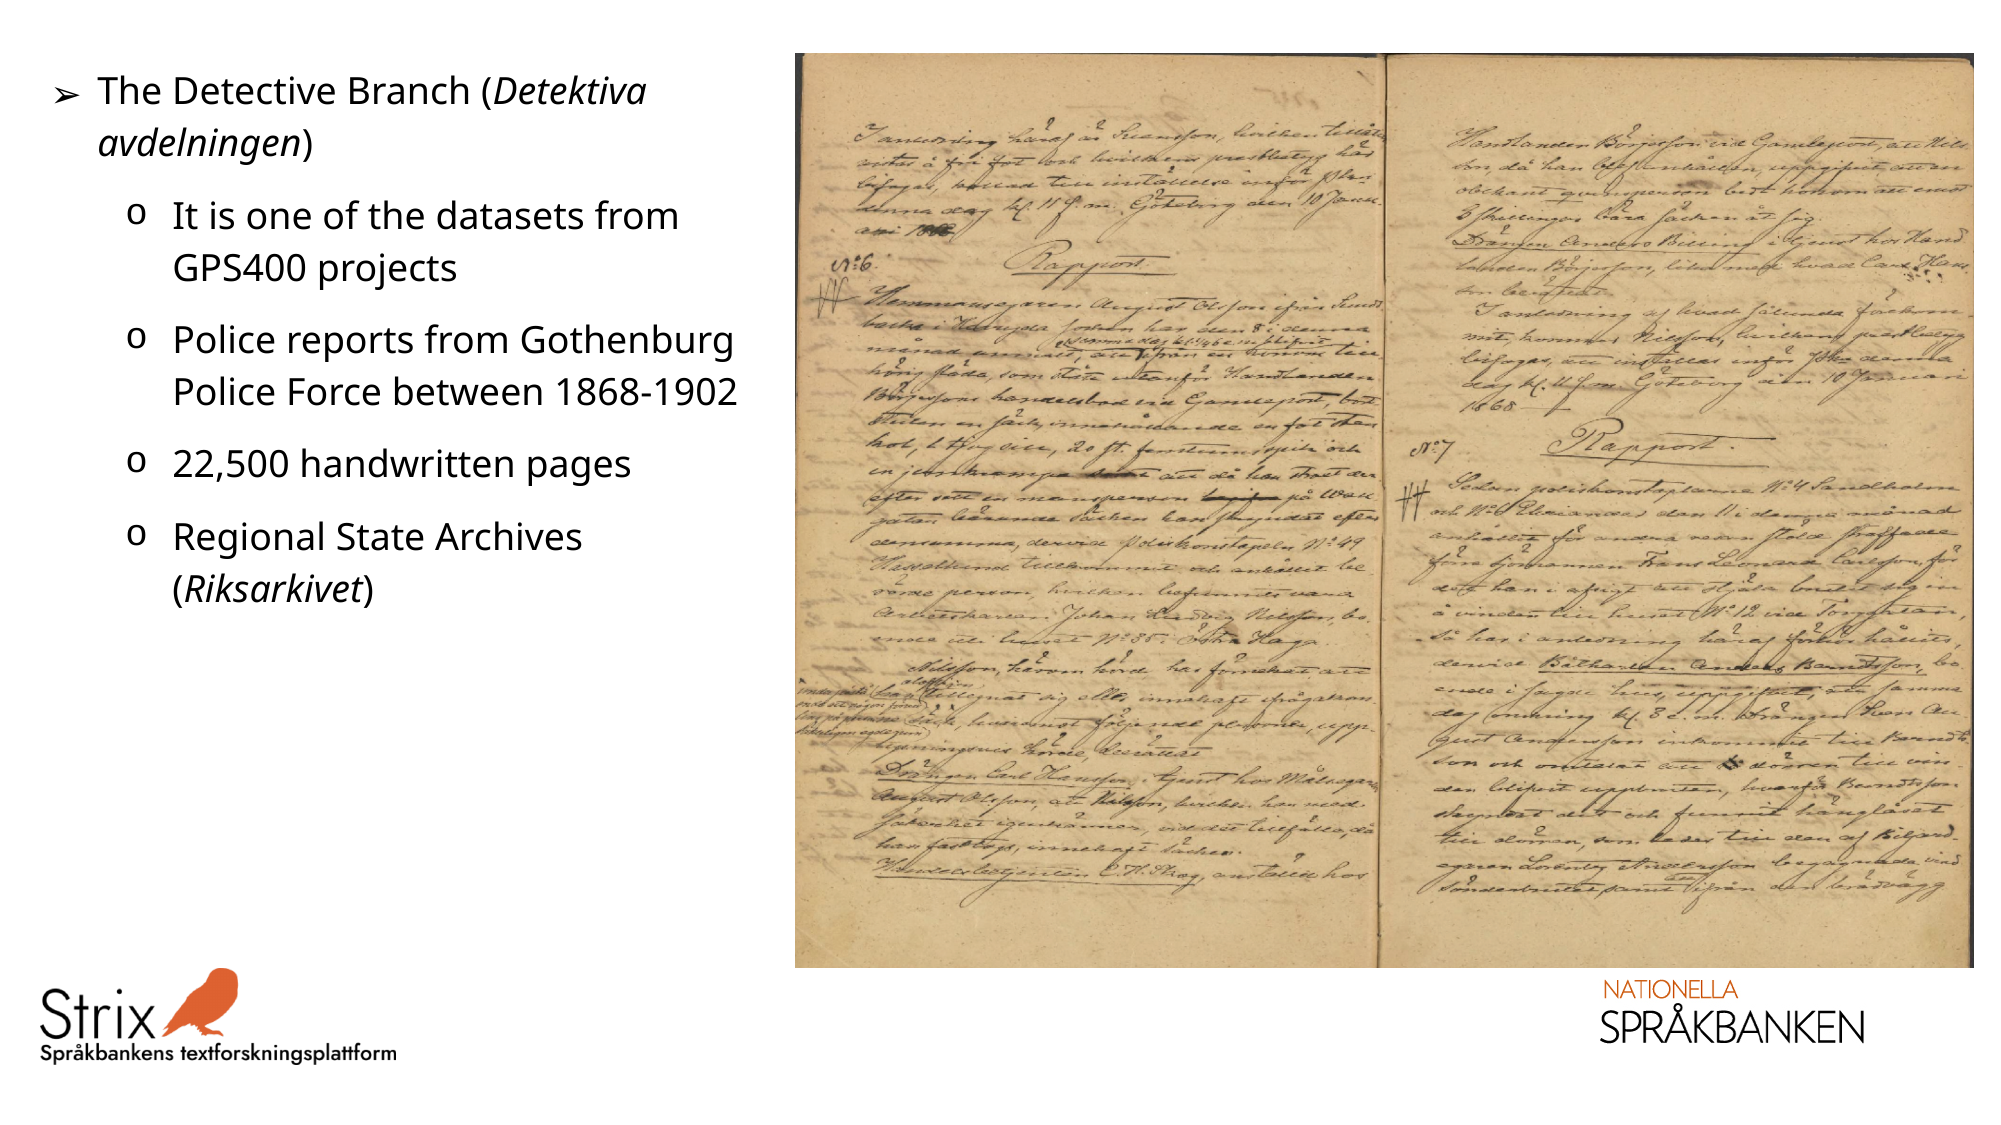

The Detective Branch (Detektiva avdelningen)
It is one of the datasets from GPS400 projects
Police reports from Gothenburg Police Force between 1868-1902
22,500 handwritten pages
Regional State Archives (Riksarkivet)